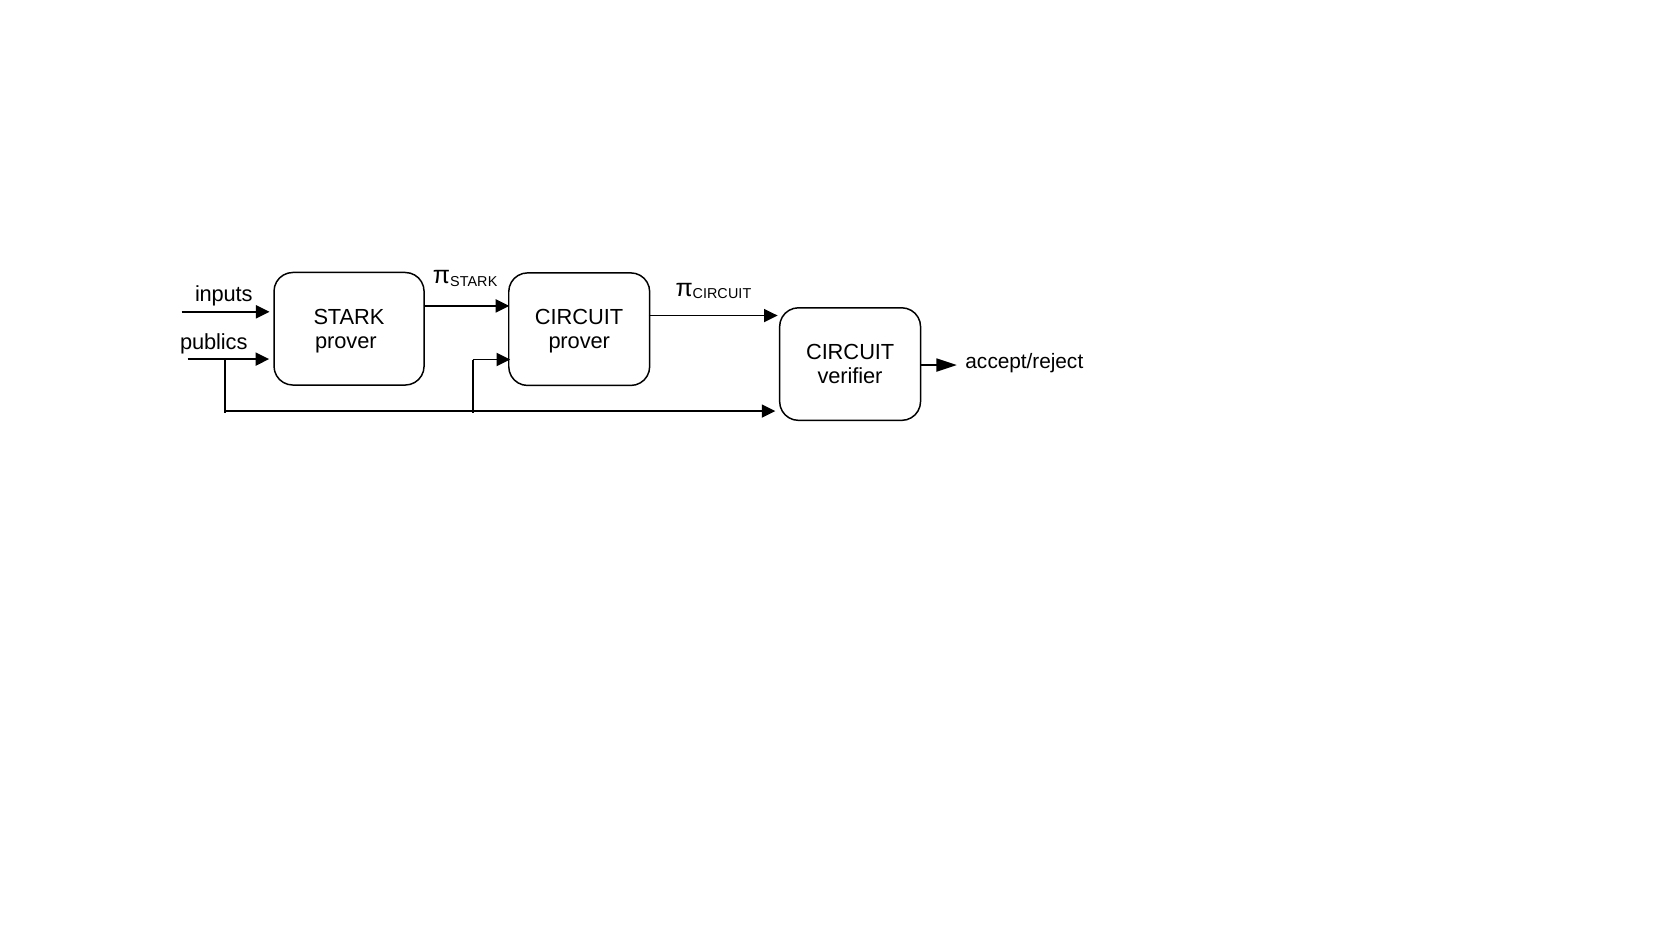

πSTARK
πCIRCUIT
STARK
prover
CIRCUIT
prover
inputs
CIRCUIT
verifier
publics
accept/reject